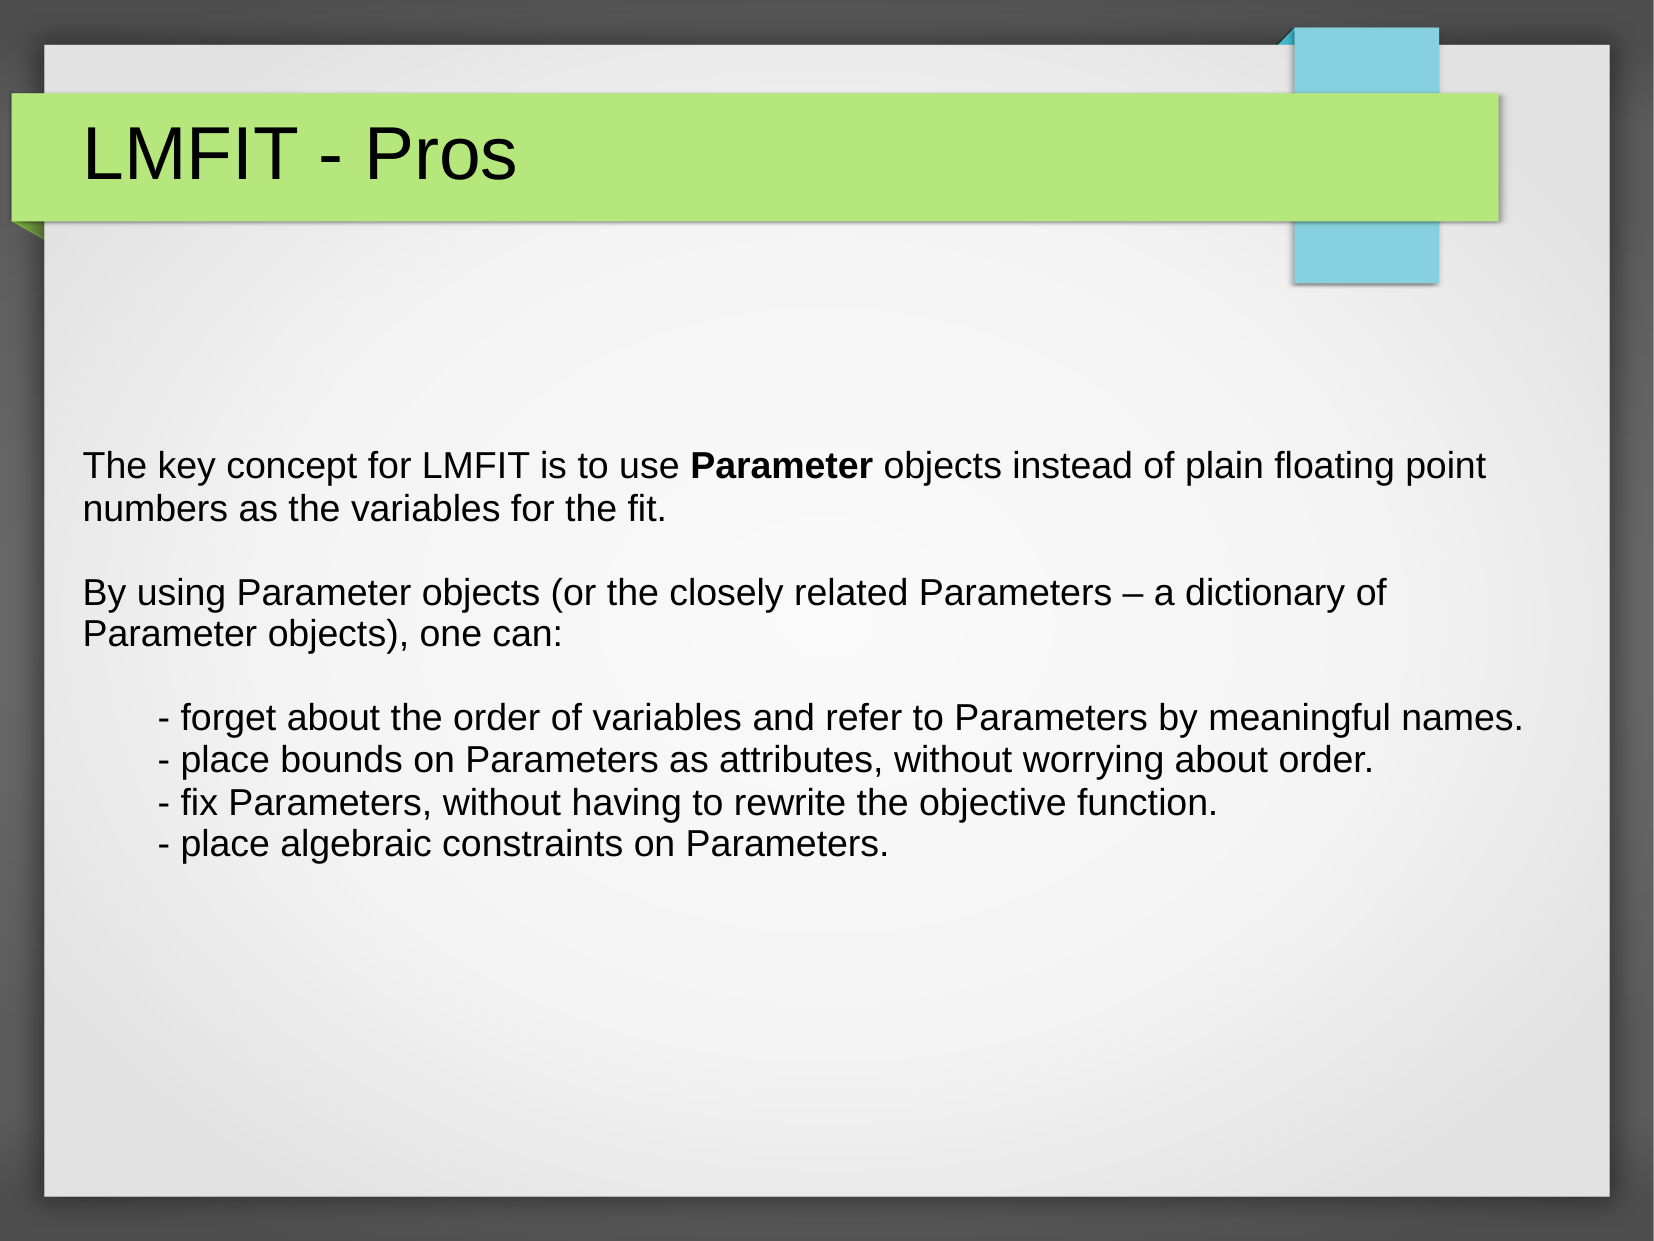

# LMFIT - Pros
The key concept for LMFIT is to use Parameter objects instead of plain floating point numbers as the variables for the fit.
By using Parameter objects (or the closely related Parameters – a dictionary of Parameter objects), one can:
	- forget about the order of variables and refer to Parameters by meaningful names.
	- place bounds on Parameters as attributes, without worrying about order.
	- fix Parameters, without having to rewrite the objective function.
	- place algebraic constraints on Parameters.